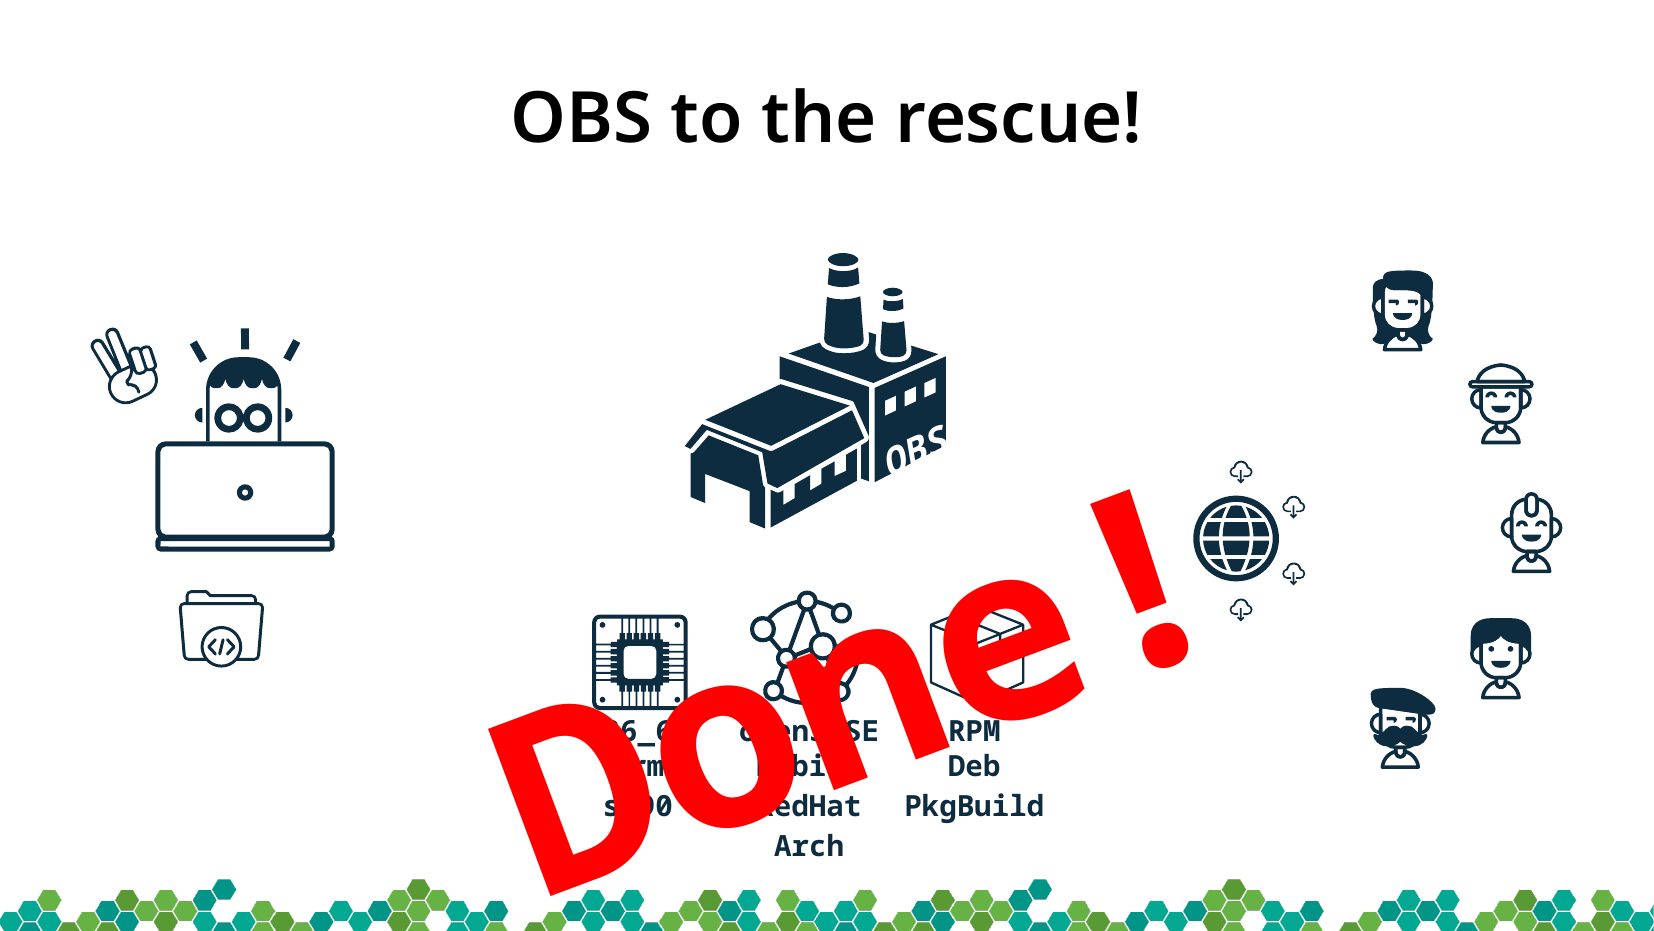

# OBS to the rescue!
OBS
Done!
x86_64
openSUSE
RPM
Debian
RedHat
Arch
Deb
PkgBuild
arm
s390